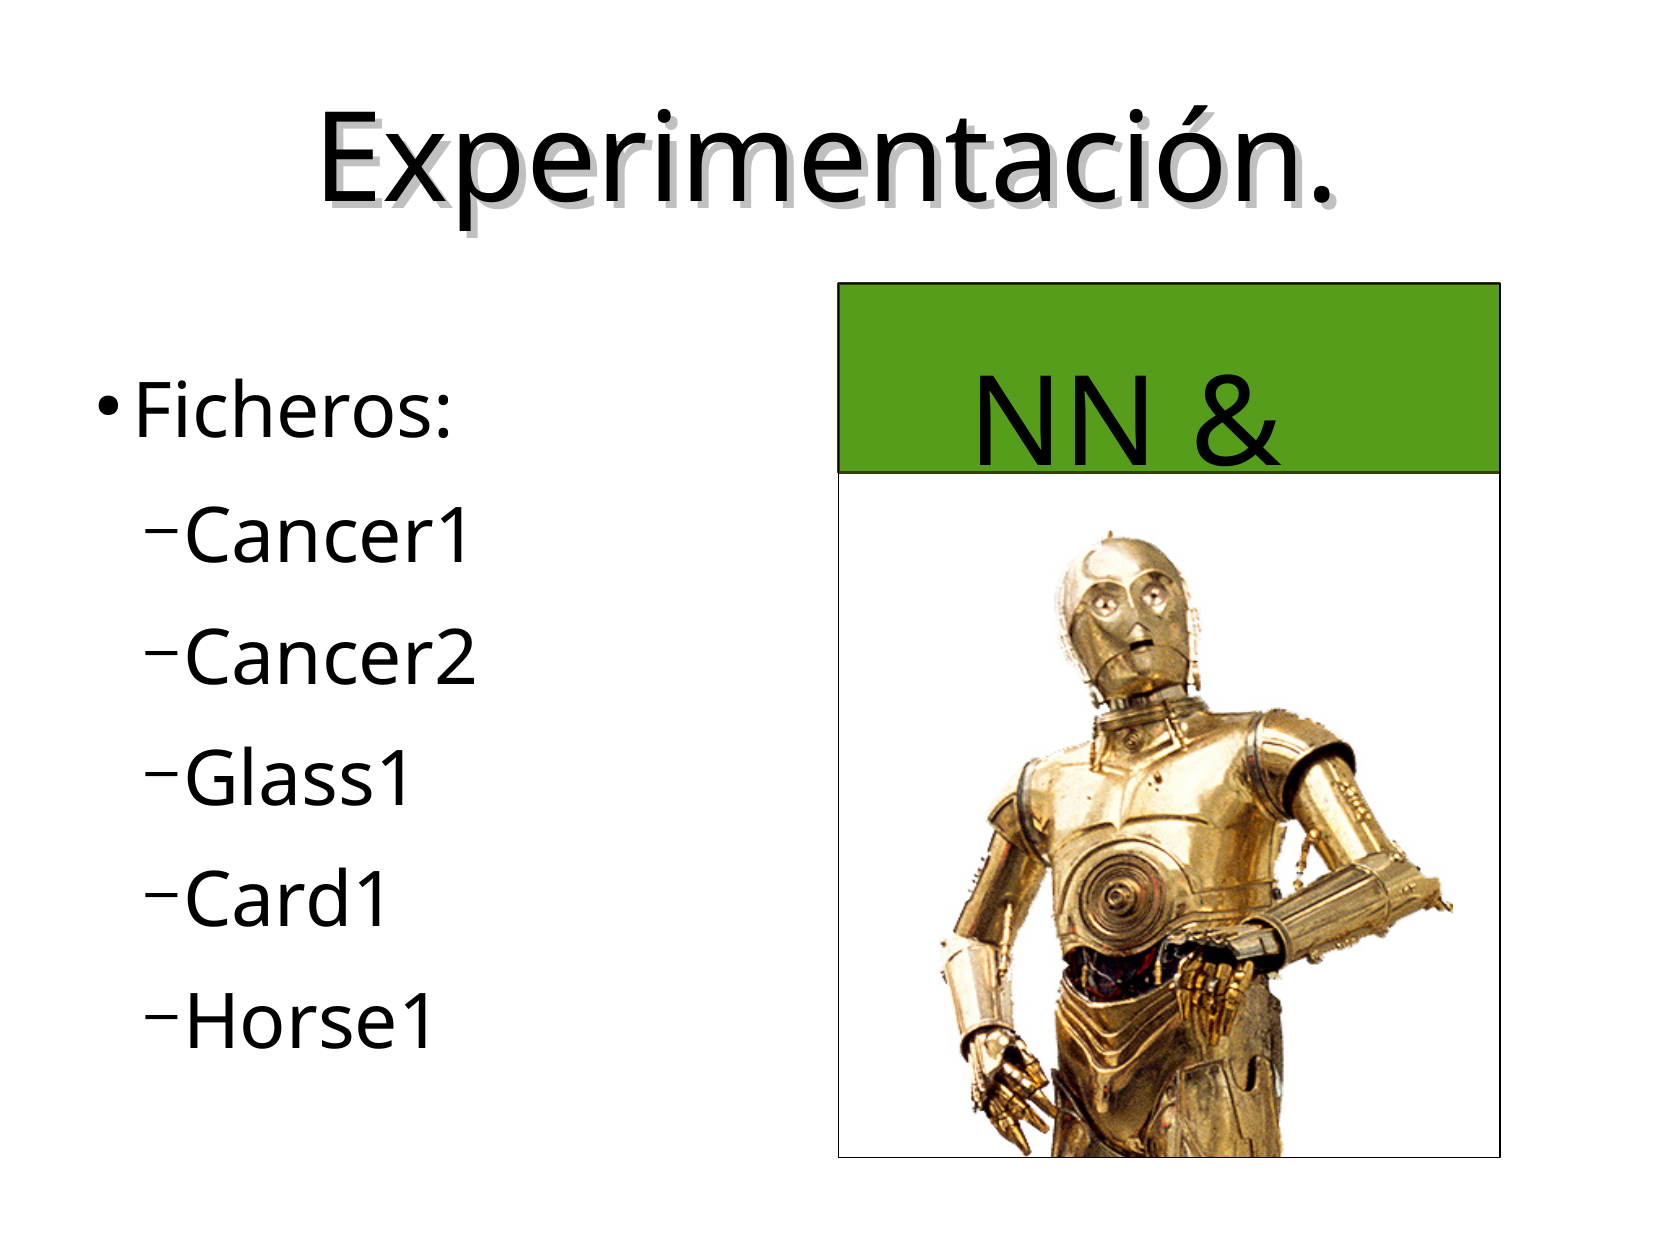

# Experimentación.
 NN & C3PO
Ficheros:
Cancer1
Cancer2
Glass1
Card1
Horse1